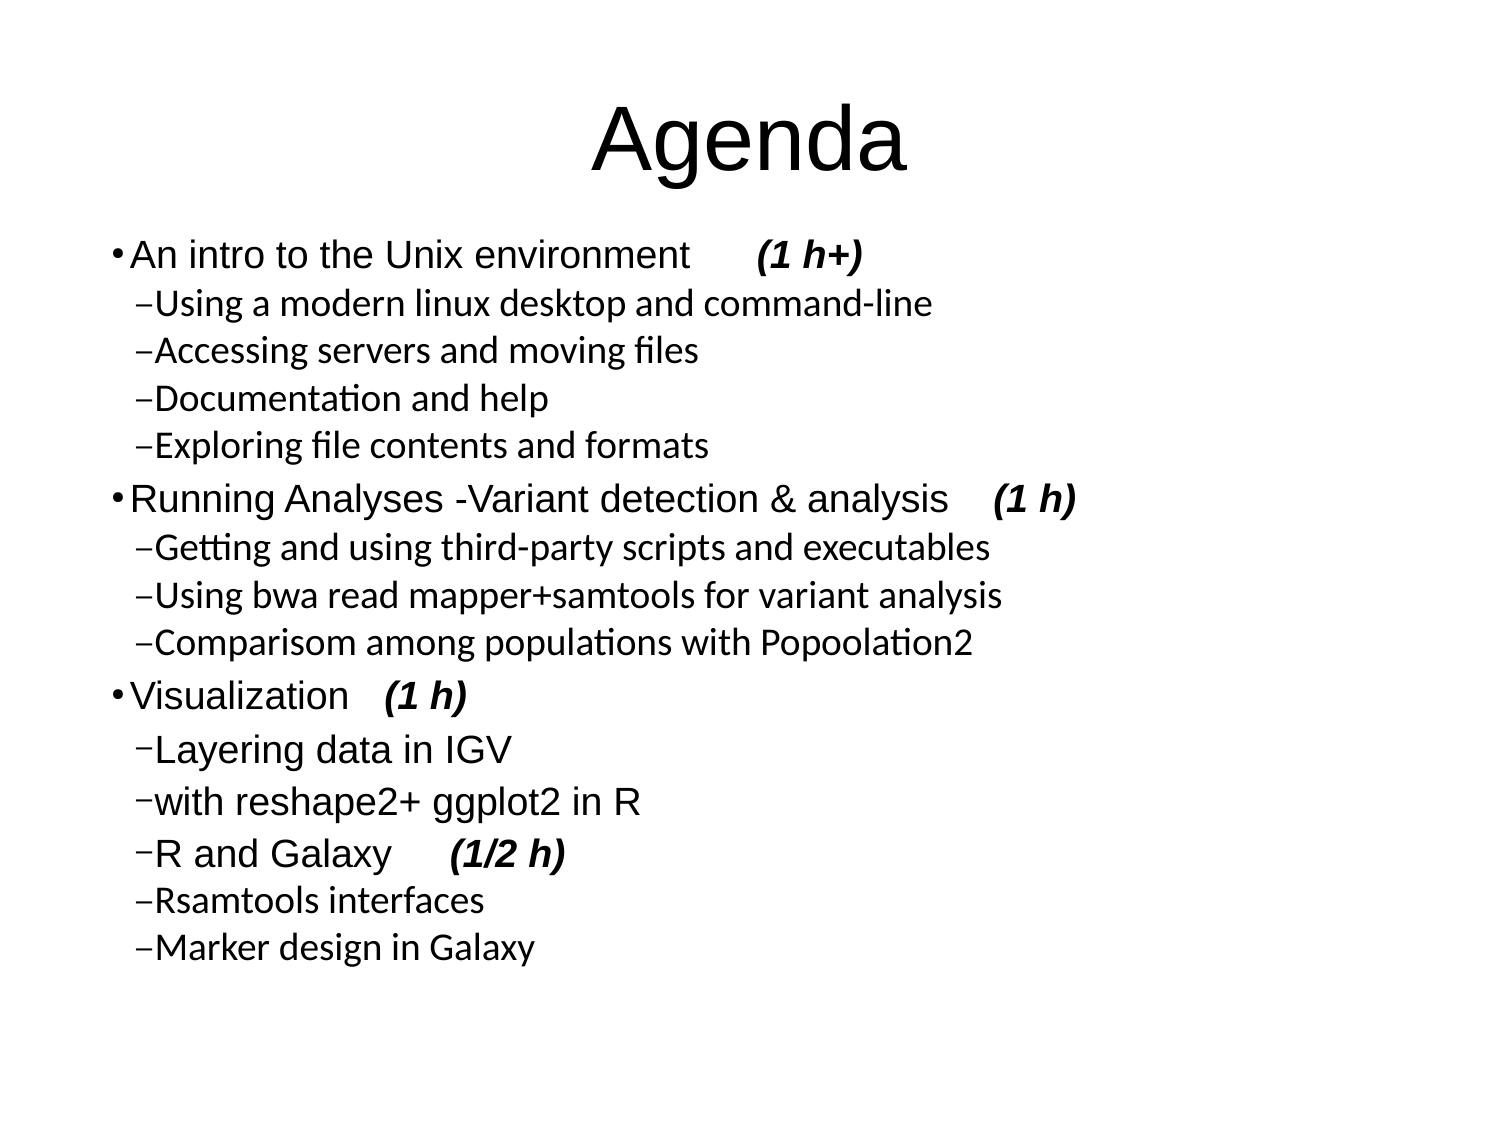

# Agenda
An intro to the Unix environment 																					 (1 h+)
Using a modern linux desktop and command-line
Accessing servers and moving files
Documentation and help
Exploring file contents and formats
Running Analyses -Variant detection & analysis													 (1 h)
Getting and using third-party scripts and executables
Using bwa read mapper+samtools for variant analysis
Comparisom among populations with Popoolation2
Visualization																																				 (1 h)
Layering data in IGV
with reshape2+ ggplot2 in R
R and Galaxy 																																			 (1/2 h)
Rsamtools interfaces
Marker design in Galaxy